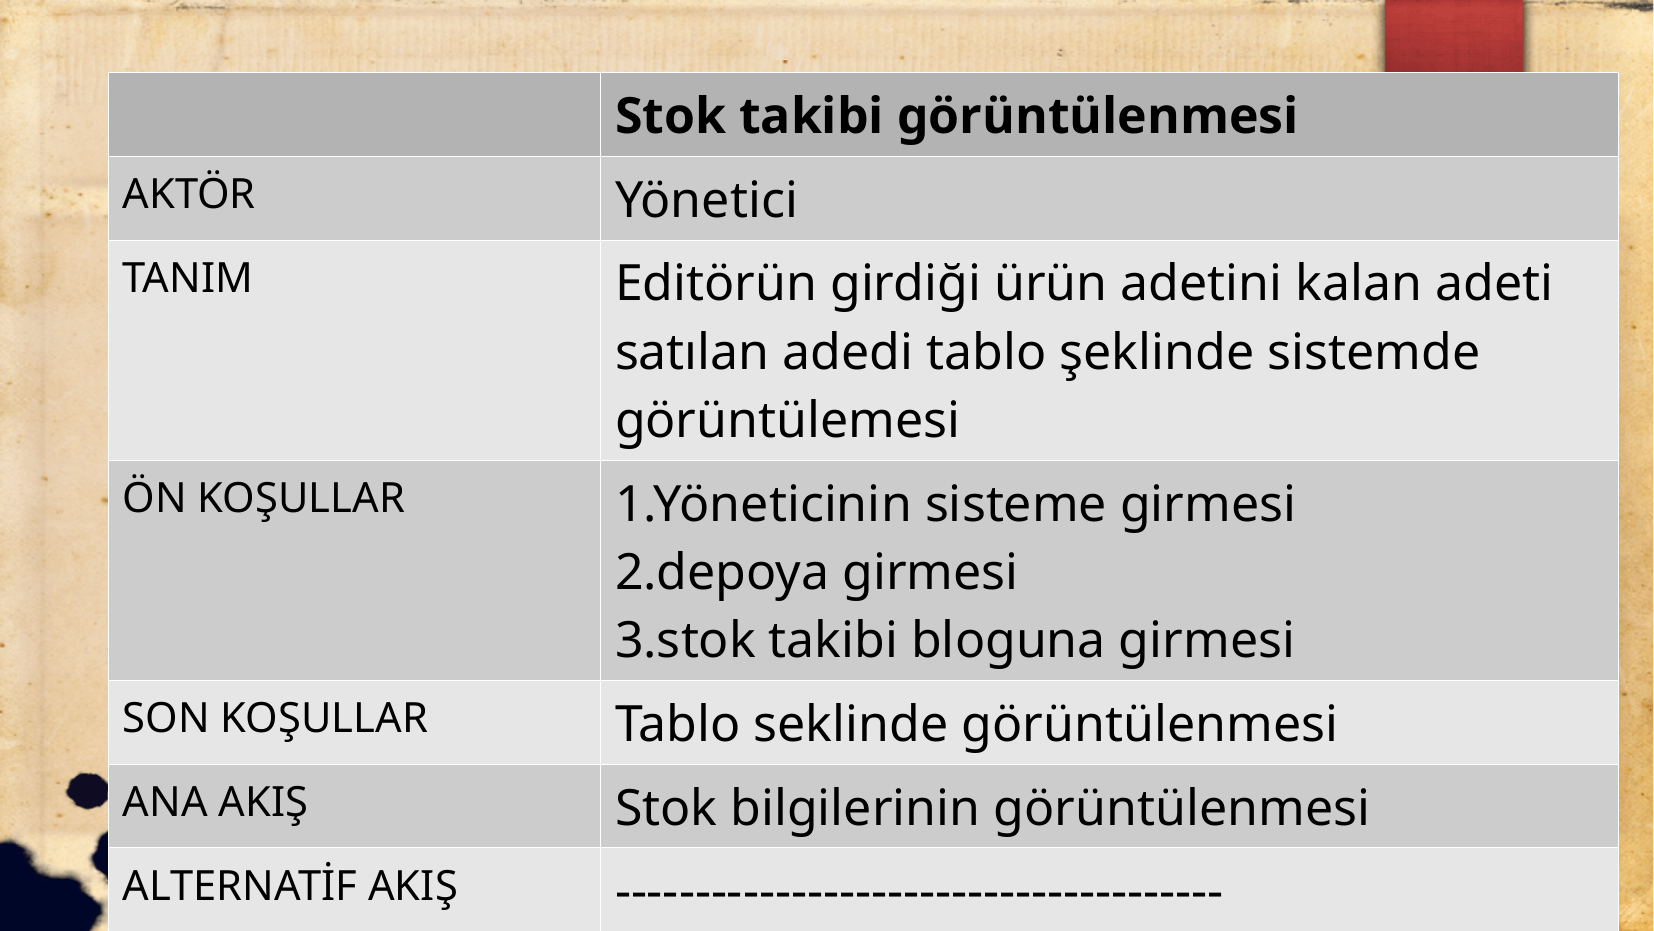

| | Stok takibi görüntülenmesi |
| --- | --- |
| AKTÖR | Yönetici |
| TANIM | Editörün girdiği ürün adetini kalan adeti satılan adedi tablo şeklinde sistemde görüntülemesi |
| ÖN KOŞULLAR | 1.Yöneticinin sisteme girmesi 2.depoya girmesi 3.stok takibi bloguna girmesi |
| SON KOŞULLAR | Tablo seklinde görüntülenmesi |
| ANA AKIŞ | Stok bilgilerinin görüntülenmesi |
| ALTERNATİF AKIŞ | -------------------------------------- |